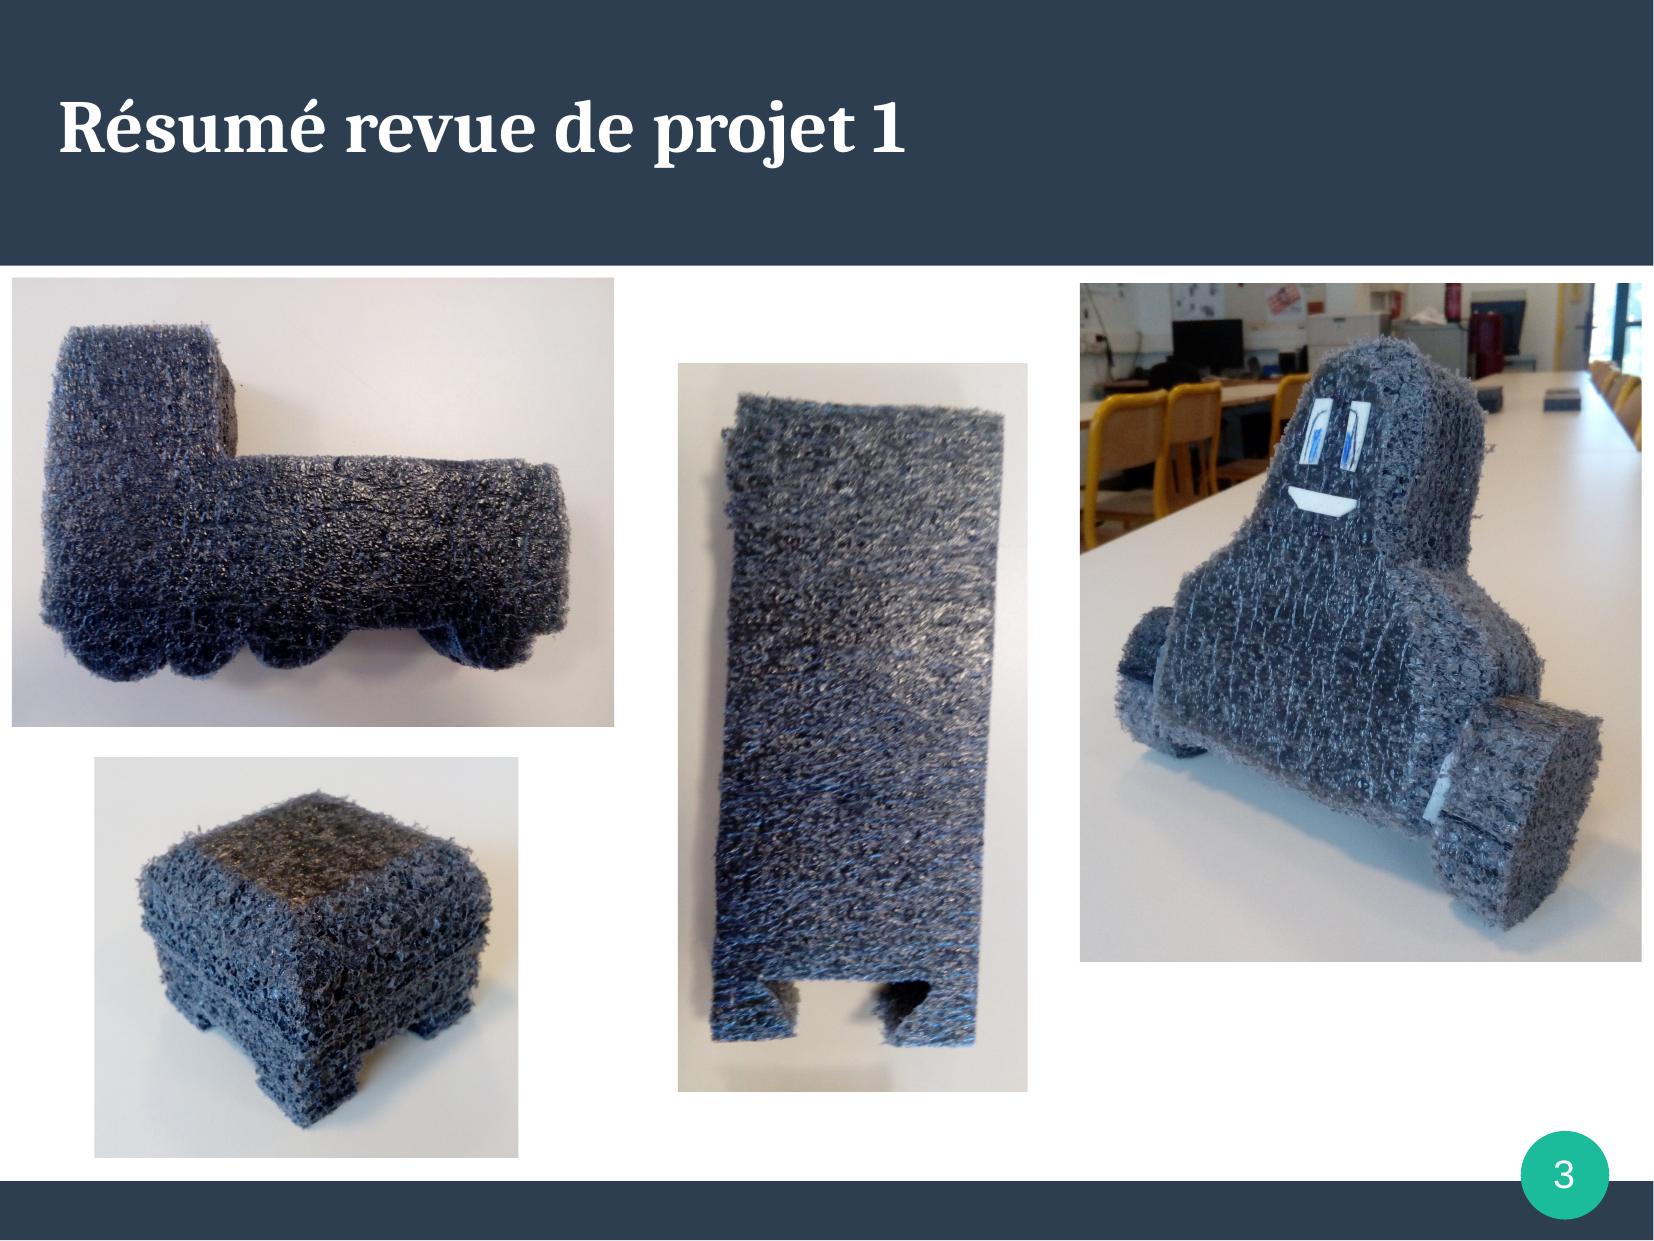

# Résumé revue de projet 1
3